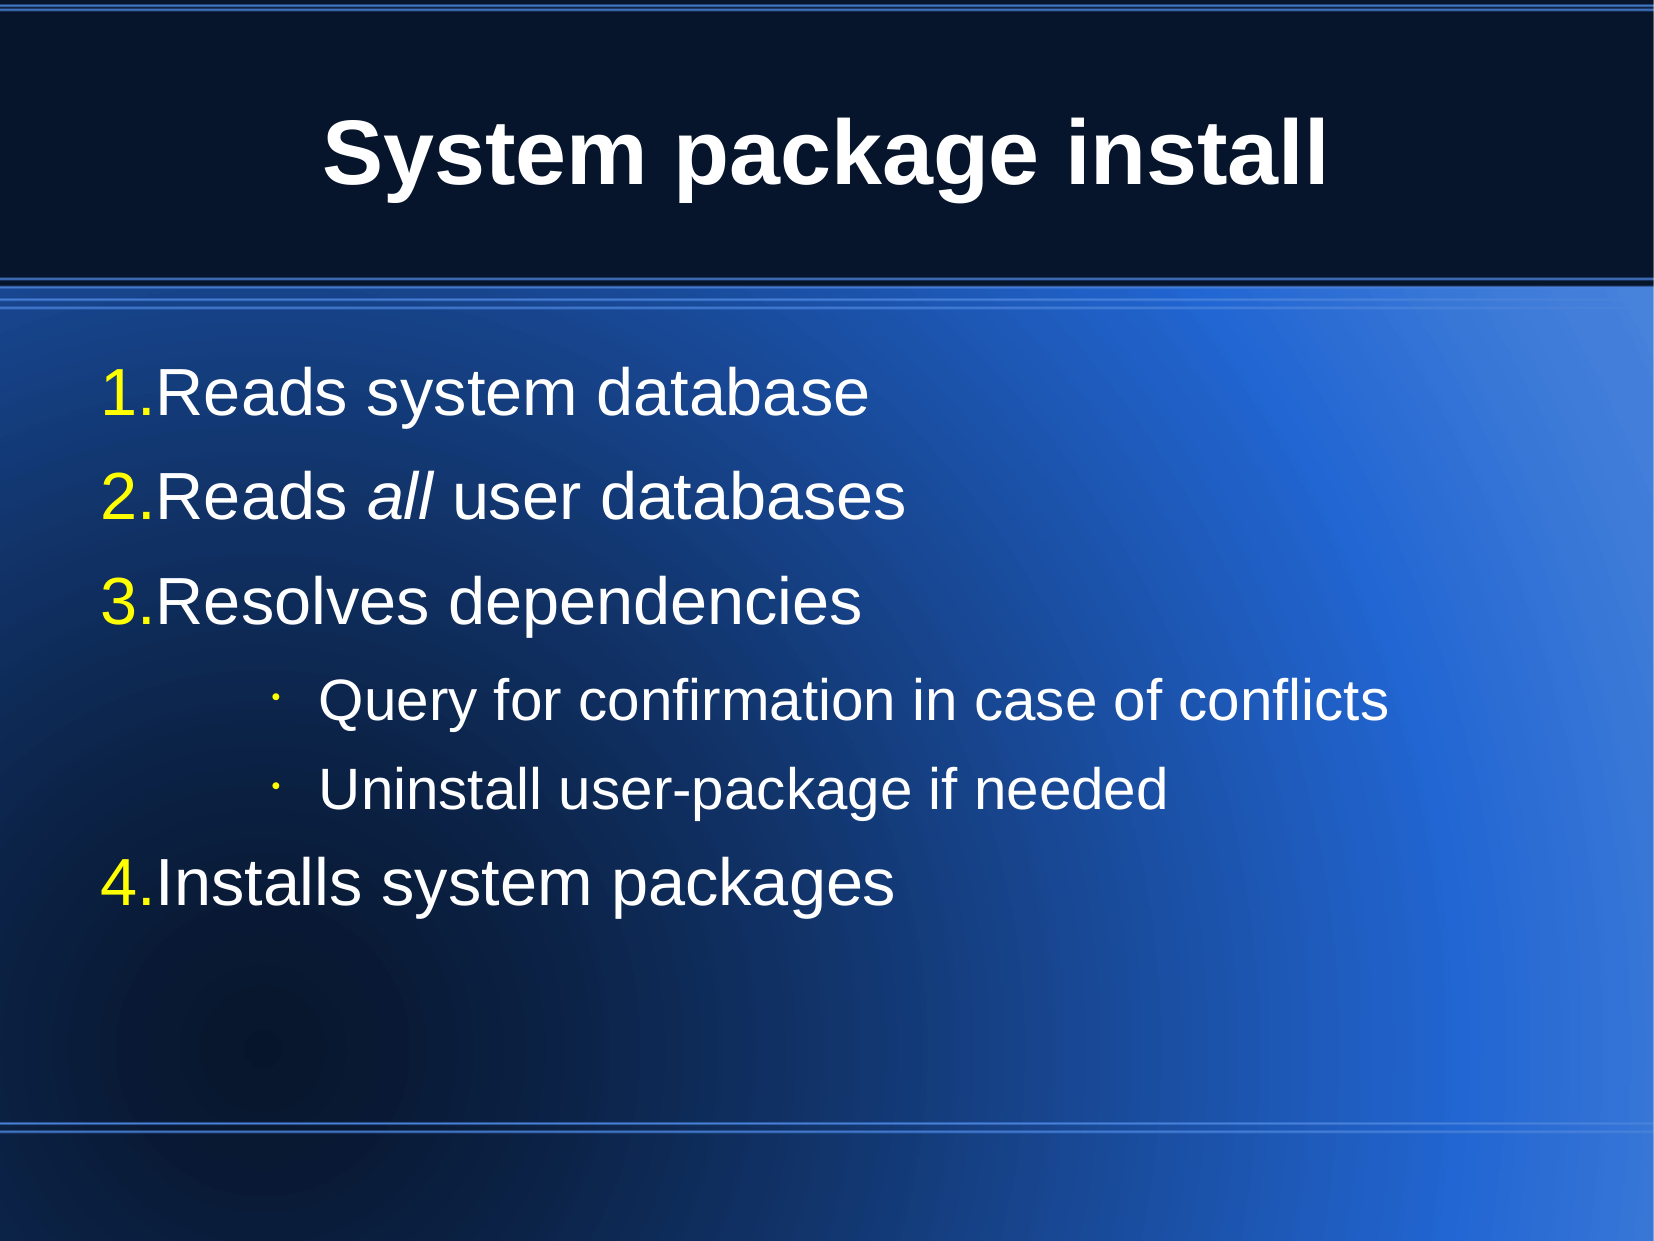

# System package install
Reads system database
Reads all user databases
Resolves dependencies
Query for confirmation in case of conflicts
Uninstall user-package if needed
Installs system packages